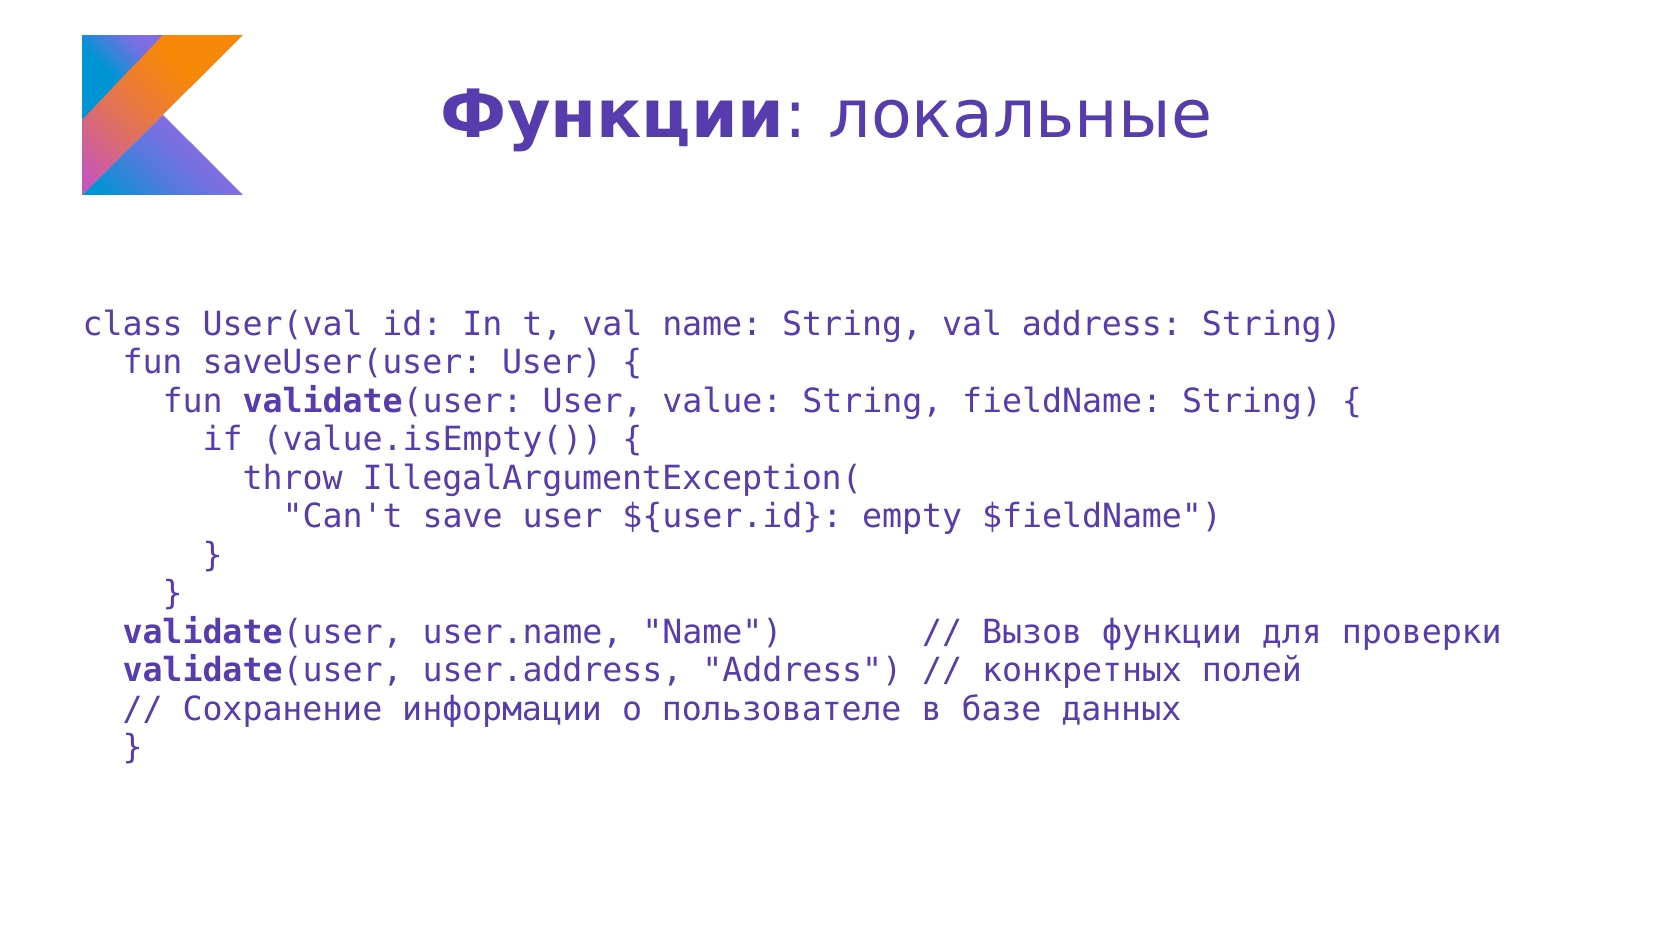

# Функции: локальные
class User(val id: In t, val name: String, val address: String)
 fun saveUser(user: User) {
 fun validate(user: User, value: String, fieldName: String) {
 if (value.isEmpty()) {
 throw IllegalArgumentException(
 "Can't save user ${user.id}: empty $fieldName")
 }
 }
 validate(user, user.name, "Name") // Вызов функции для проверки
 validate(user, user.address, "Address") // конкретных полей
 // Сохранение информации о пользователе в базе данных
 }